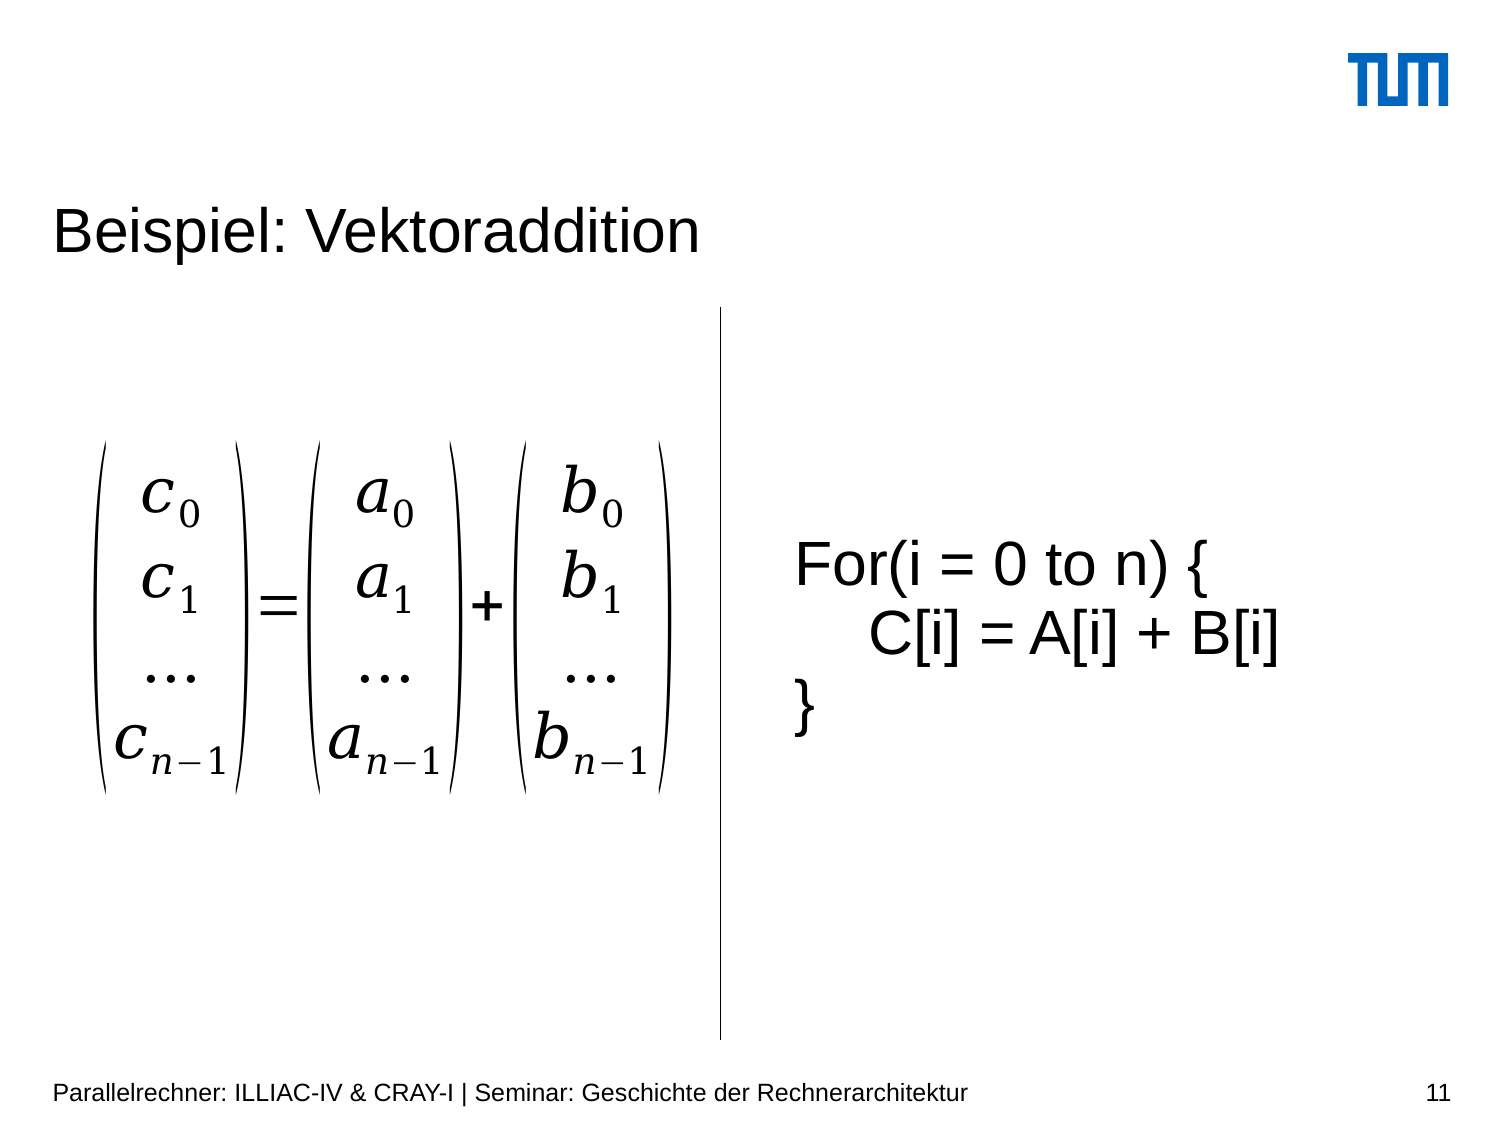

# Beispiel: Vektoraddition
For(i = 0 to n) {
	C[i] = A[i] + B[i]
}
Parallelrechner: ILLIAC-IV & CRAY-I | Seminar: Geschichte der Rechnerarchitektur
11